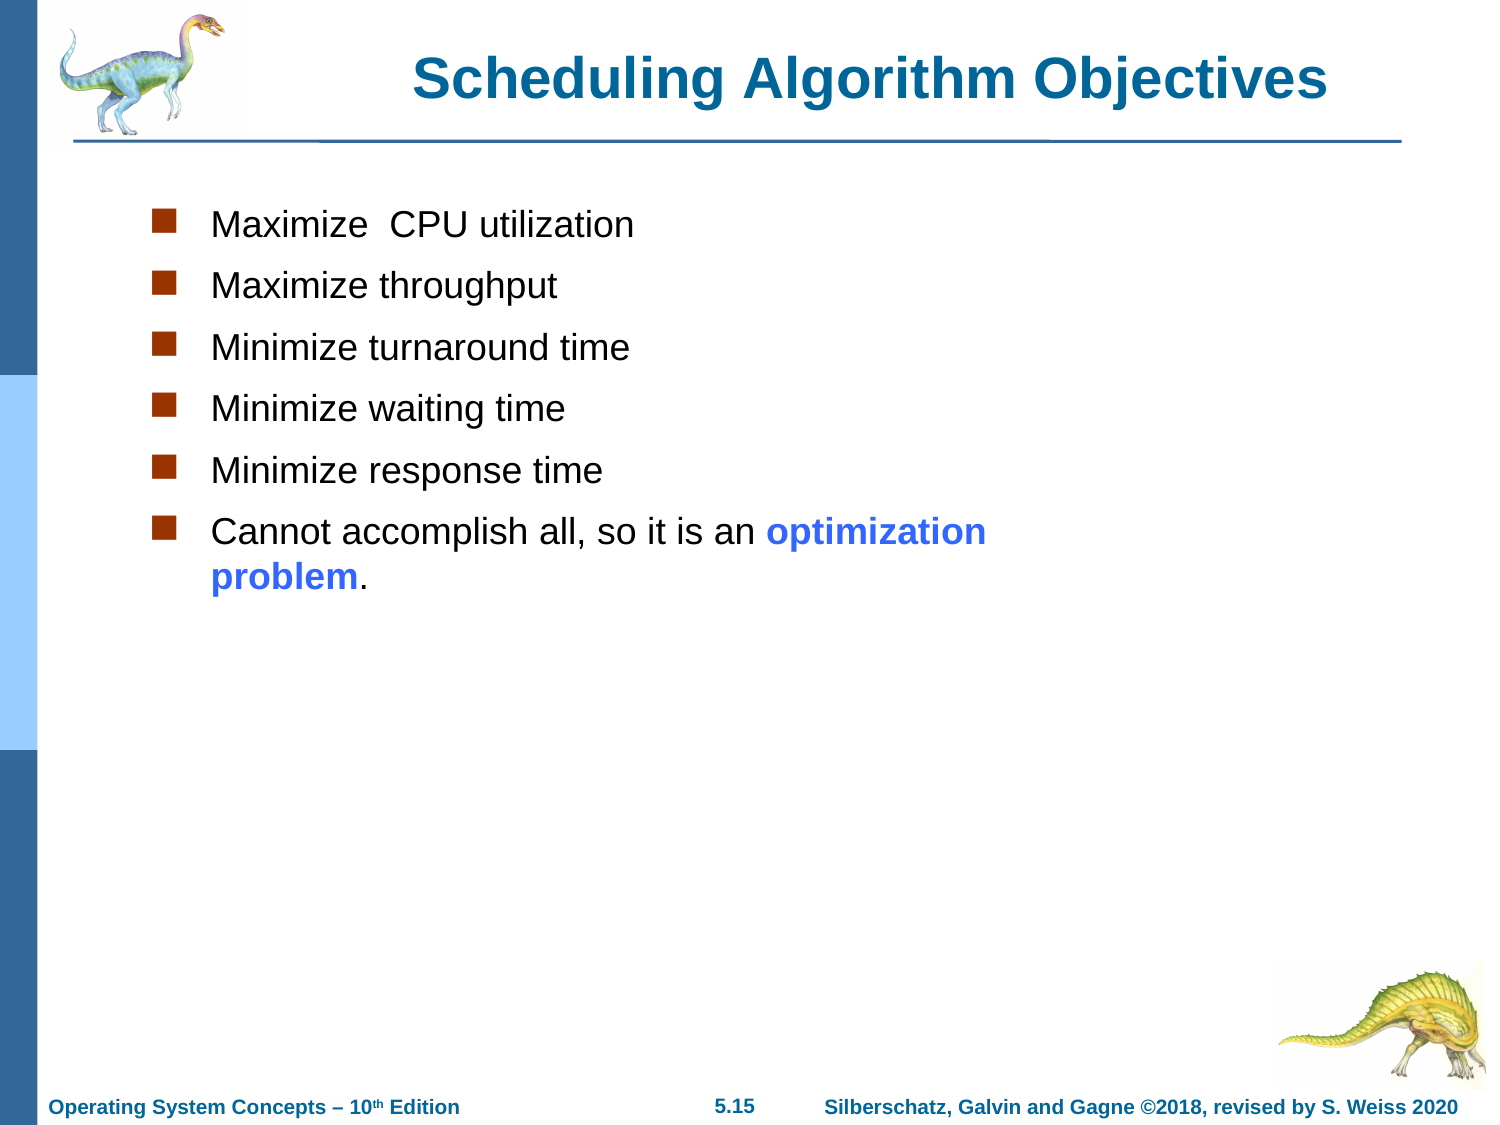

Scheduling Algorithm Objectives
Maximize CPU utilization
Maximize throughput
Minimize turnaround time
Minimize waiting time
Minimize response time
Cannot accomplish all, so it is an optimization problem.